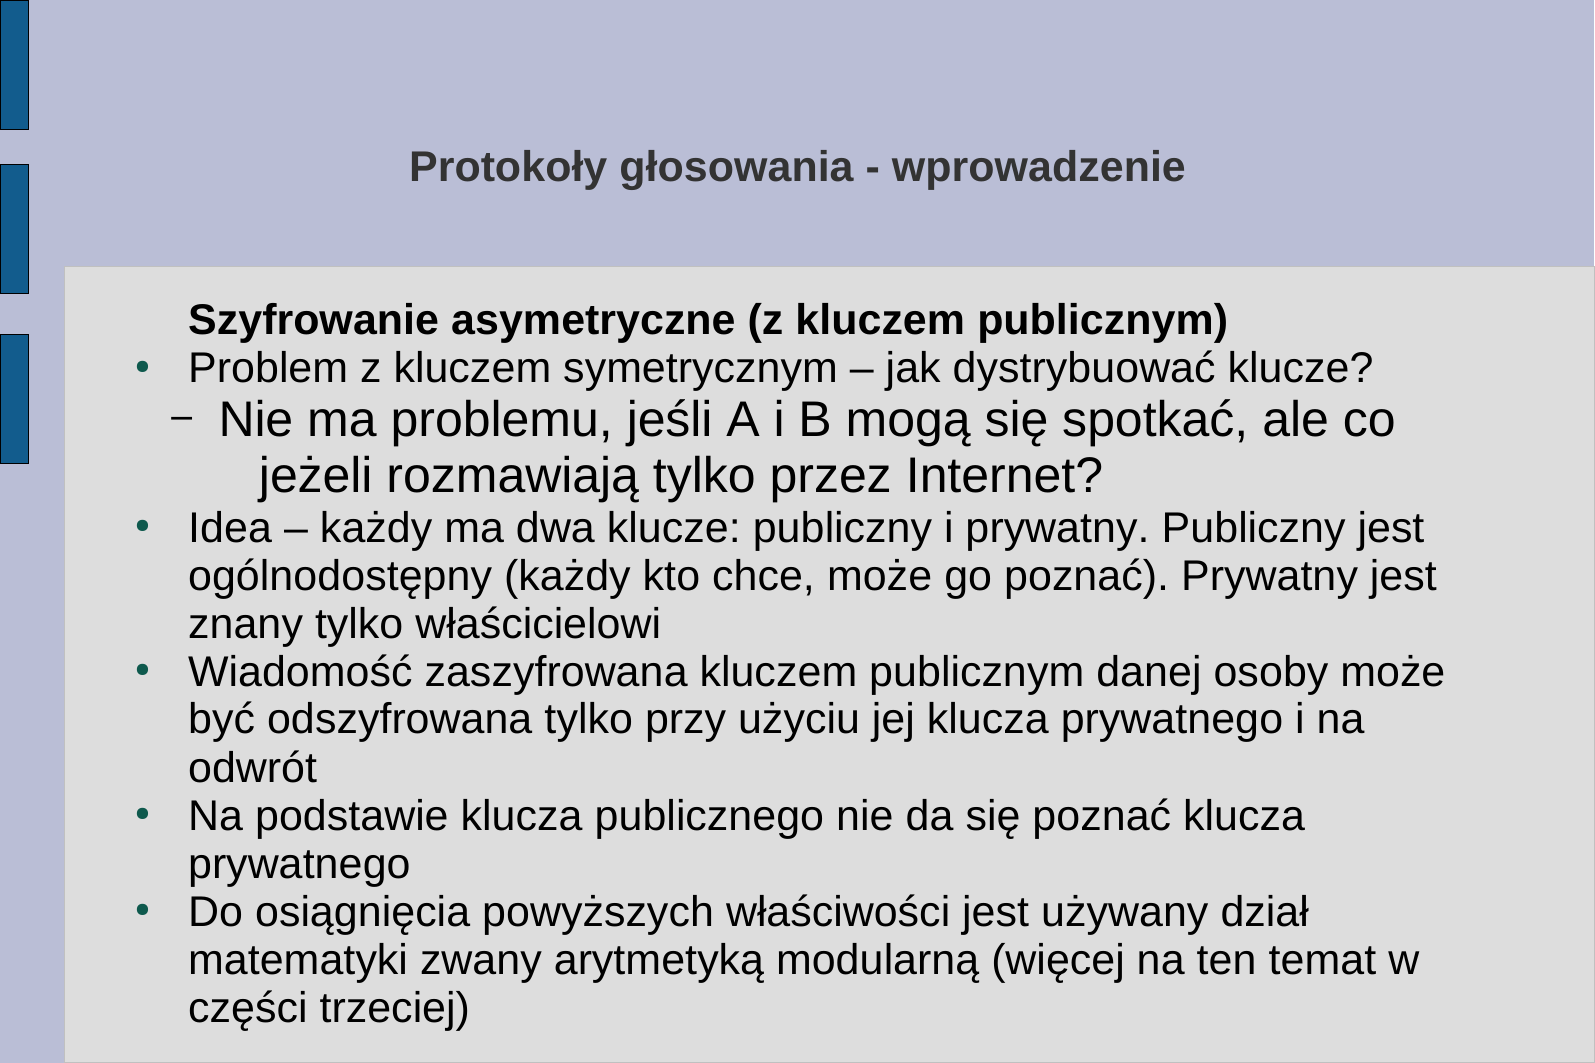

# Protokoły głosowania - wprowadzenie
Szyfrowanie asymetryczne (z kluczem publicznym)
Problem z kluczem symetrycznym – jak dystrybuować klucze?
Nie ma problemu, jeśli A i B mogą się spotkać, ale co jeżeli rozmawiają tylko przez Internet?
Idea – każdy ma dwa klucze: publiczny i prywatny. Publiczny jest ogólnodostępny (każdy kto chce, może go poznać). Prywatny jest znany tylko właścicielowi
Wiadomość zaszyfrowana kluczem publicznym danej osoby może być odszyfrowana tylko przy użyciu jej klucza prywatnego i na odwrót
Na podstawie klucza publicznego nie da się poznać klucza prywatnego
Do osiągnięcia powyższych właściwości jest używany dział matematyki zwany arytmetyką modularną (więcej na ten temat w części trzeciej)